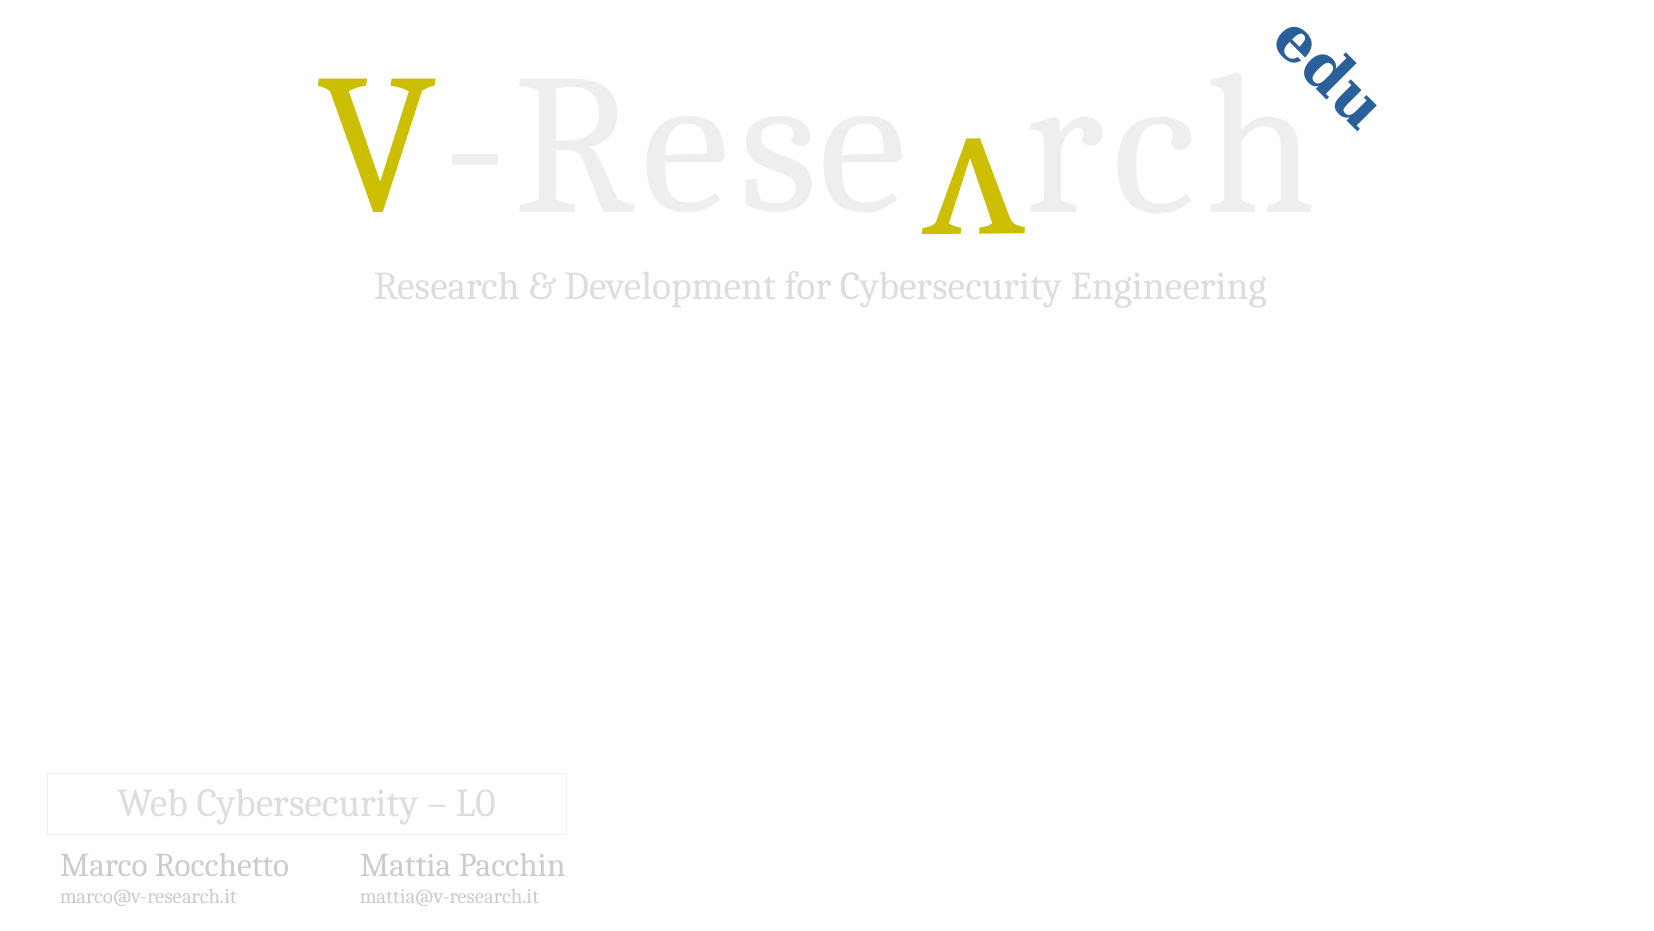

v
edu
-
e
s
e
V
R
r
c
h
Research & Development for Cybersecurity Engineering
Web Cybersecurity – L0
Marco Rocchetto	Mattia Pacchin
marco@v-research.it 		mattia@v-research.it
https://v-research.github.io/edu/